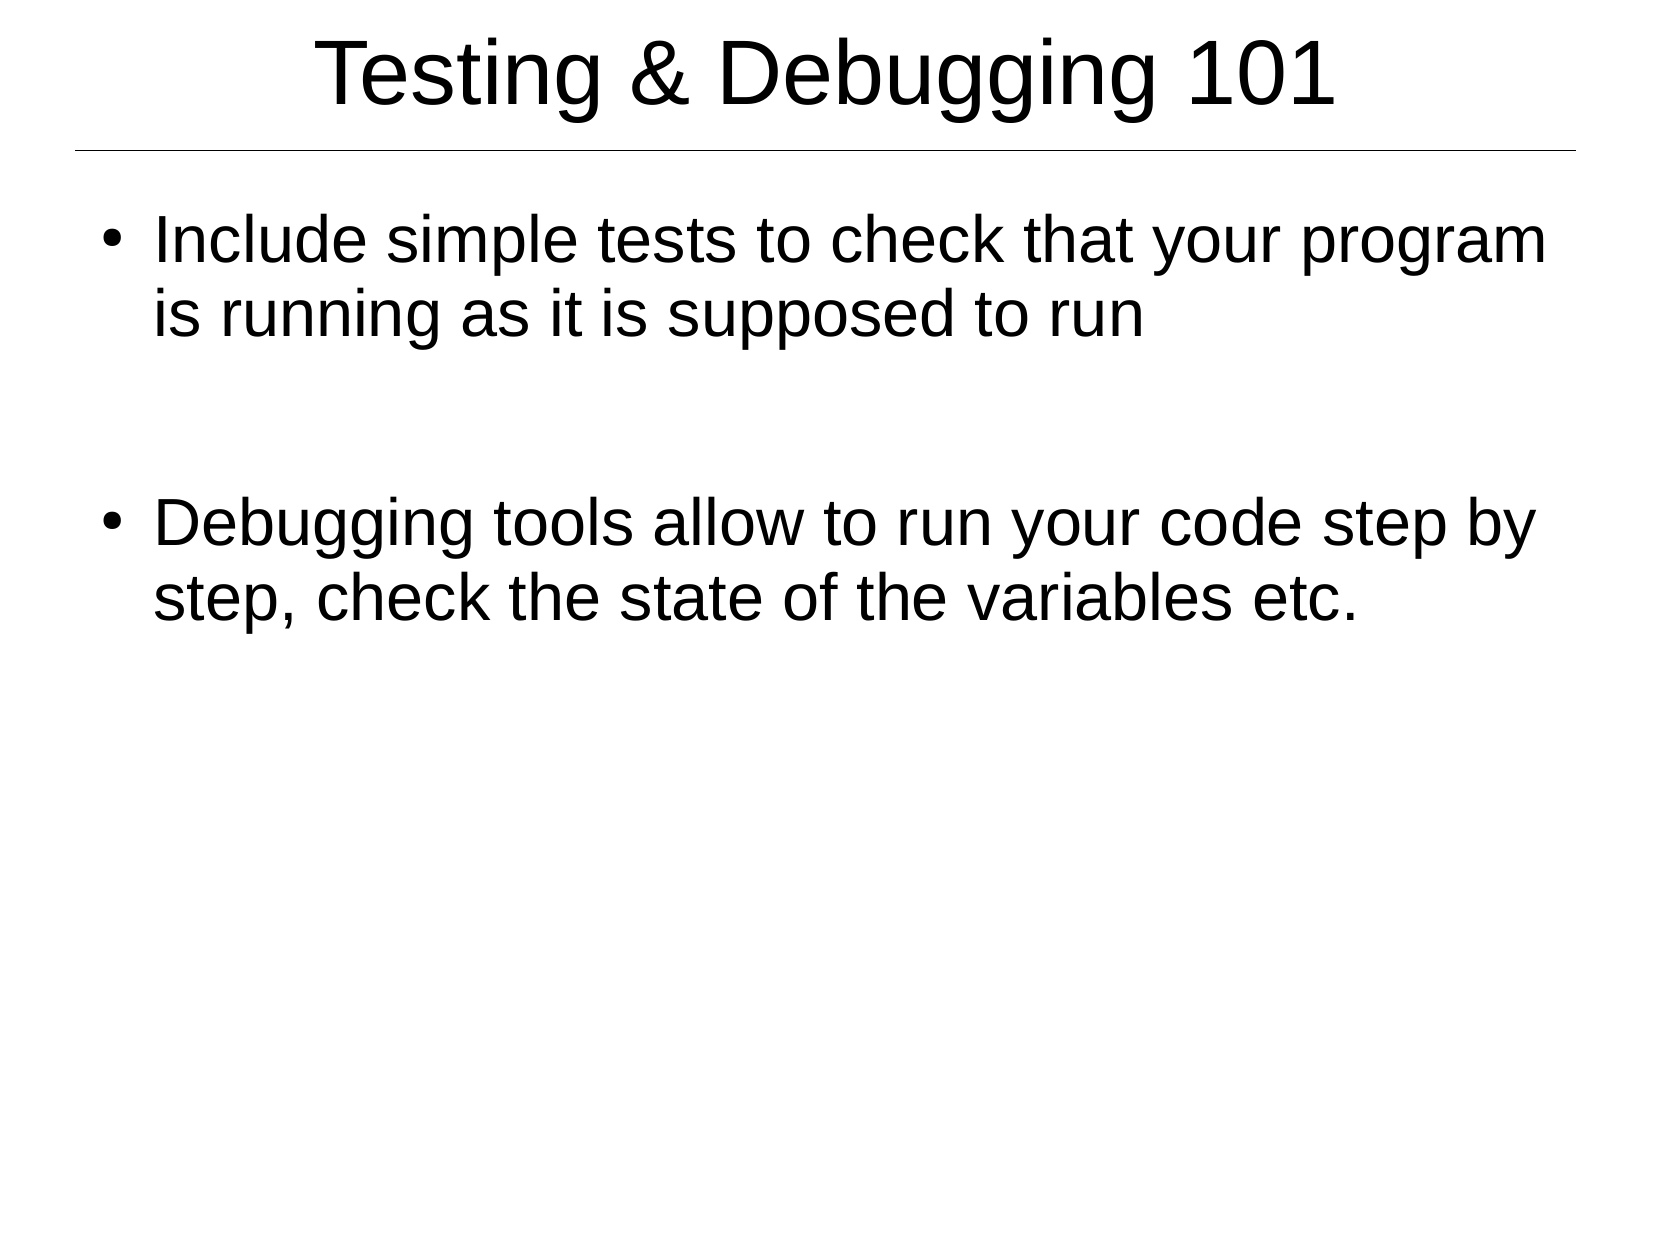

# Testing & Debugging 101
Include simple tests to check that your program is running as it is supposed to run
Debugging tools allow to run your code step by step, check the state of the variables etc.